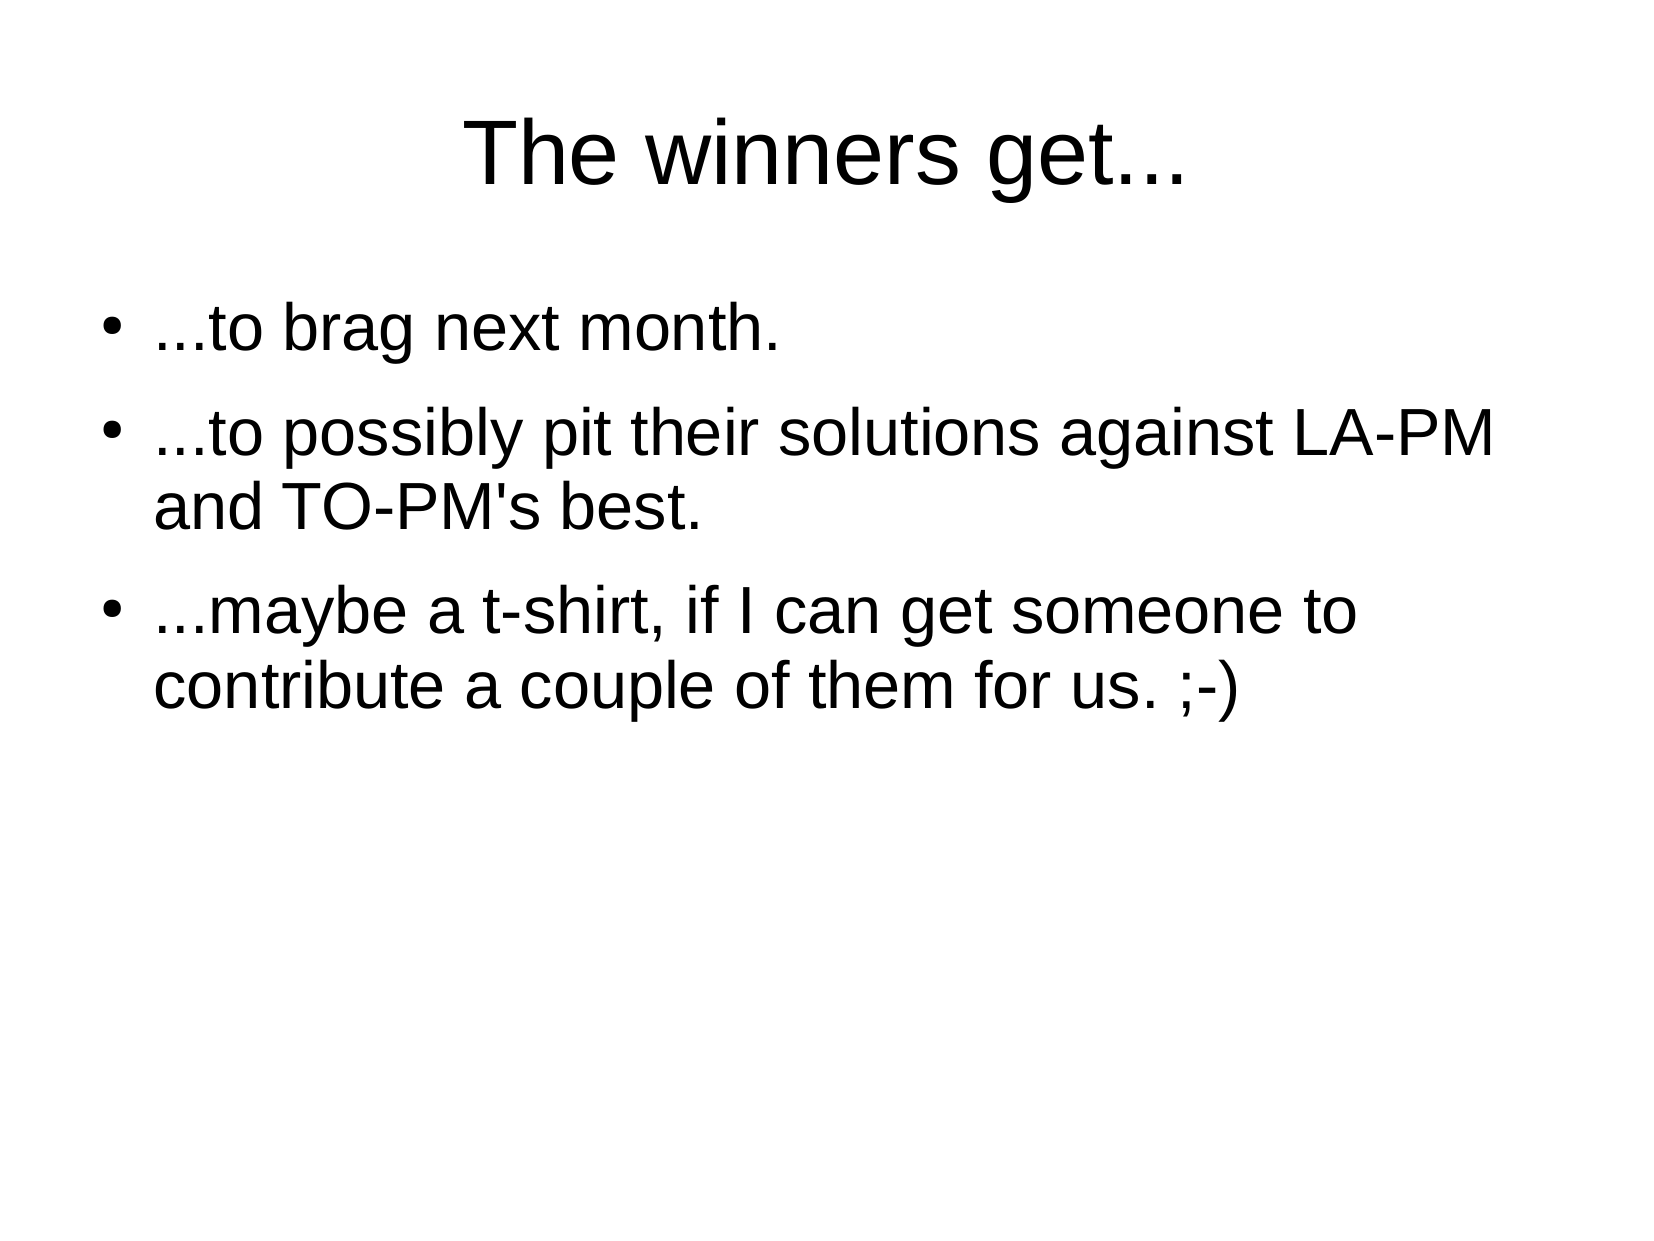

# The winners get...
...to brag next month.
...to possibly pit their solutions against LA-PM and TO-PM's best.
...maybe a t-shirt, if I can get someone to contribute a couple of them for us. ;-)